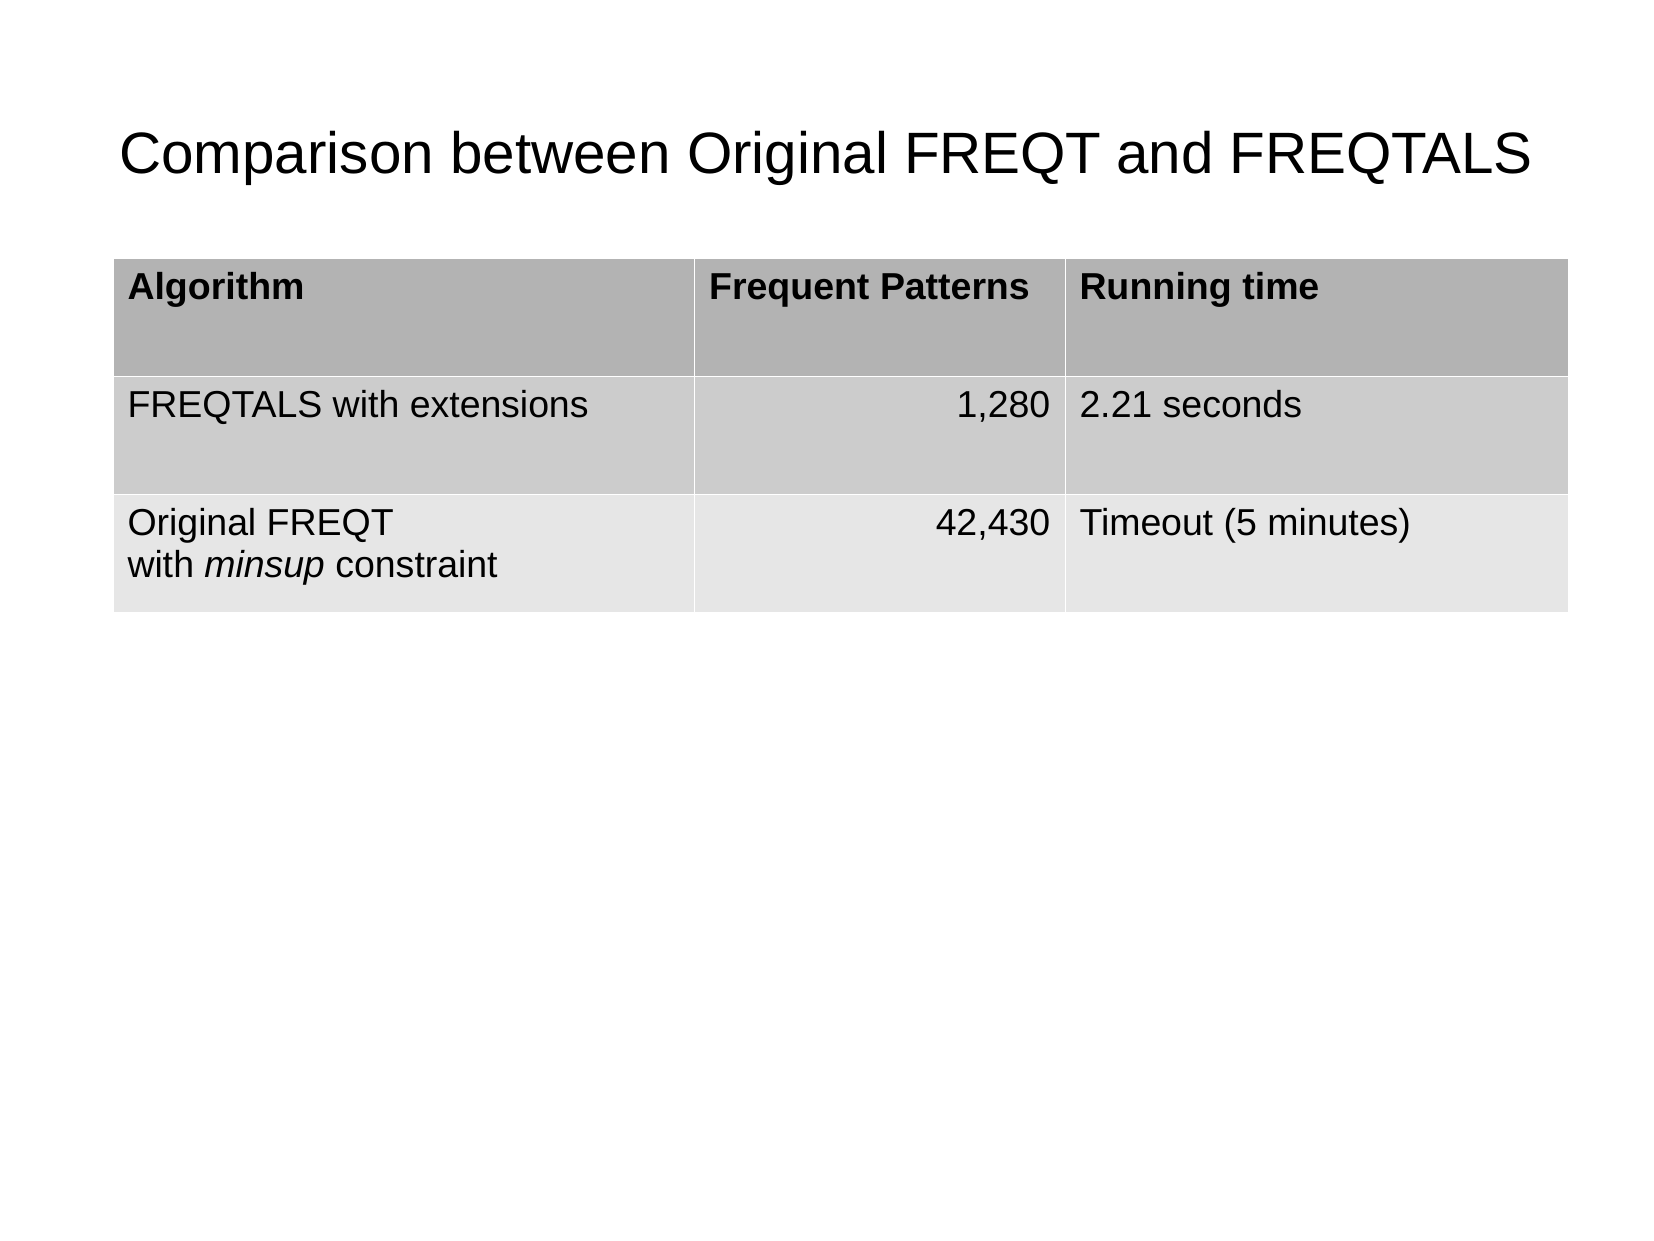

# Comparison between Original FREQT and FREQTALS
| Algorithm | Frequent Patterns | Running time |
| --- | --- | --- |
| FREQTALS with extensions | 1,280 | 2.21 seconds |
| Original FREQT with minsup constraint | 42,430 | Timeout (5 minutes) |
21